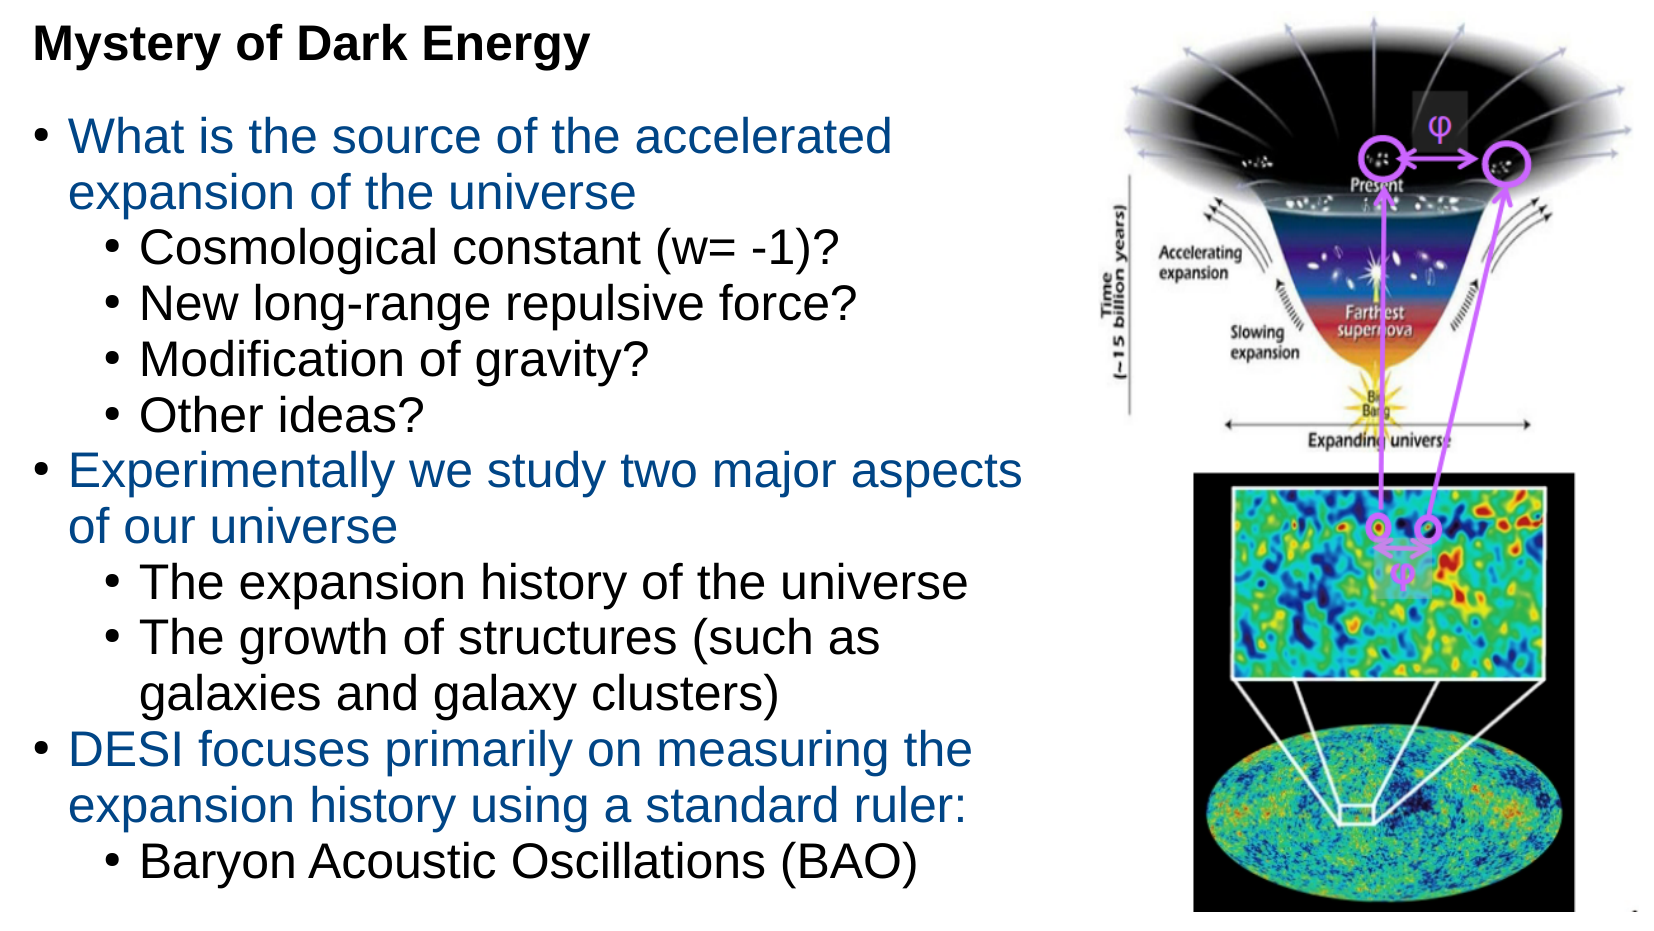

Mystery of Dark Energy
What is the source of the accelerated expansion of the universe
Cosmological constant (w= -1)?
New long-range repulsive force?
Modification of gravity?
Other ideas?
Experimentally we study two major aspects of our universe
The expansion history of the universe
The growth of structures (such as galaxies and galaxy clusters)
DESI focuses primarily on measuring the expansion history using a standard ruler:
Baryon Acoustic Oscillations (BAO)